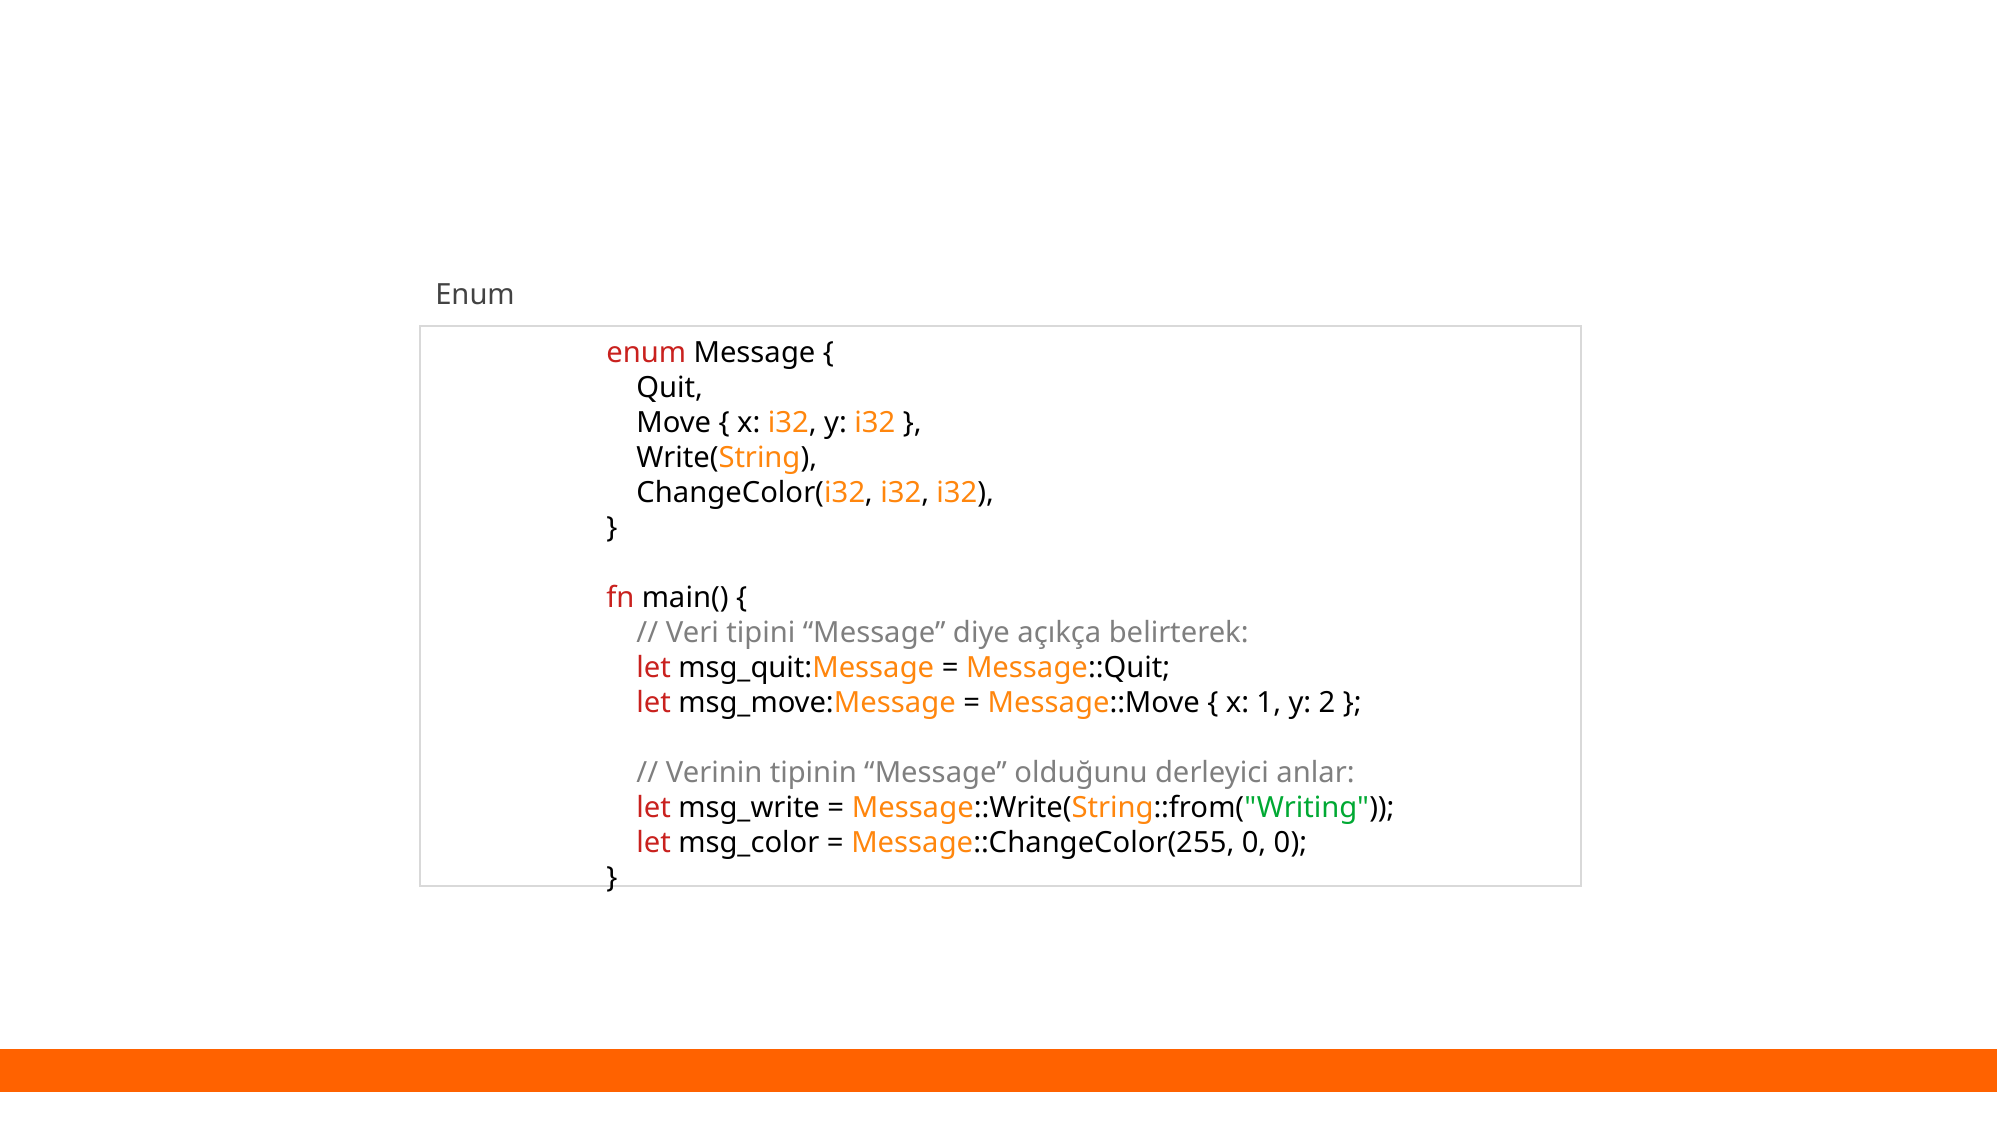

Enum
enum Message {
 Quit,
 Move { x: i32, y: i32 },
 Write(String),
 ChangeColor(i32, i32, i32),
}
fn main() {
 // Veri tipini “Message” diye açıkça belirterek:
 let msg_quit:Message = Message::Quit;
 let msg_move:Message = Message::Move { x: 1, y: 2 };
 // Verinin tipinin “Message” olduğunu derleyici anlar:
 let msg_write = Message::Write(String::from("Writing"));
 let msg_color = Message::ChangeColor(255, 0, 0);
}